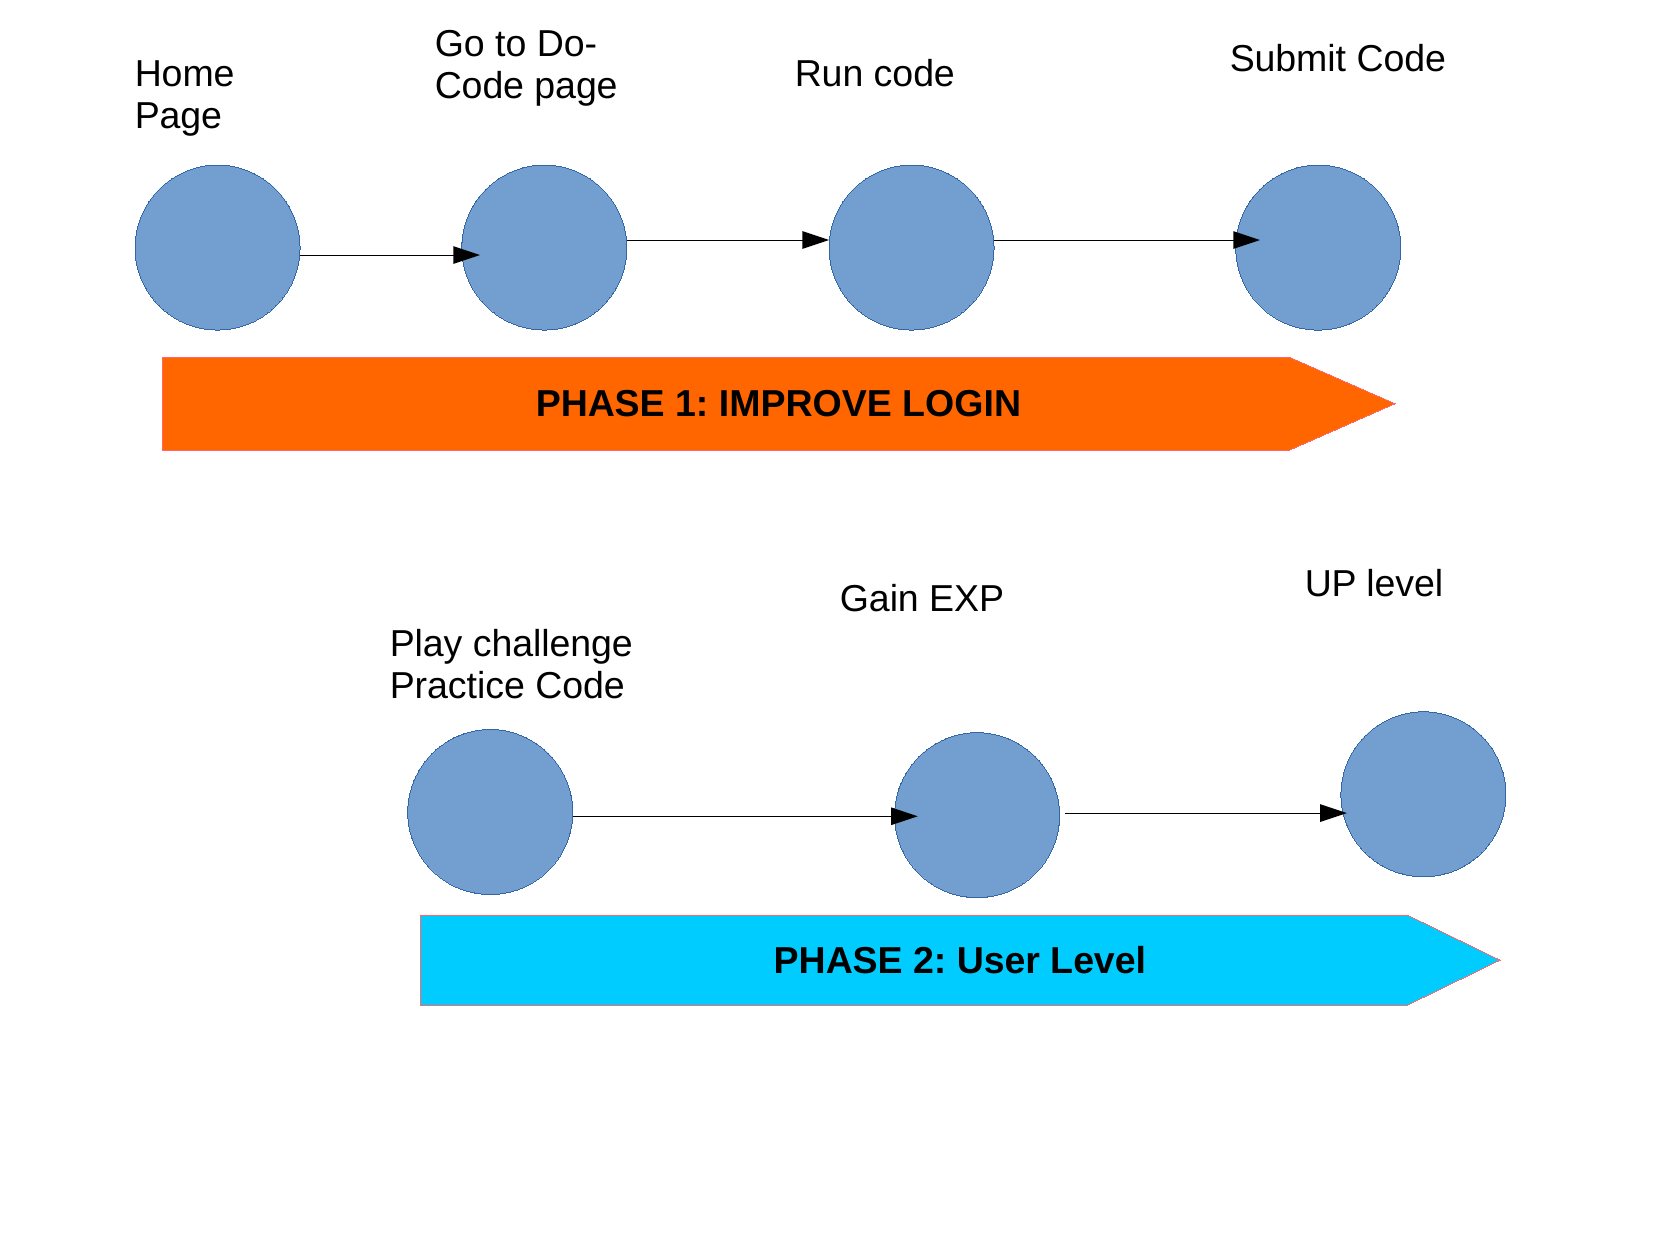

Go to Do-Code page
Submit Code
Home
Page
Run code
PHASE 1: IMPROVE LOGIN
UP level
Gain EXP
Play challenge
Practice Code
PHASE 2: User Level